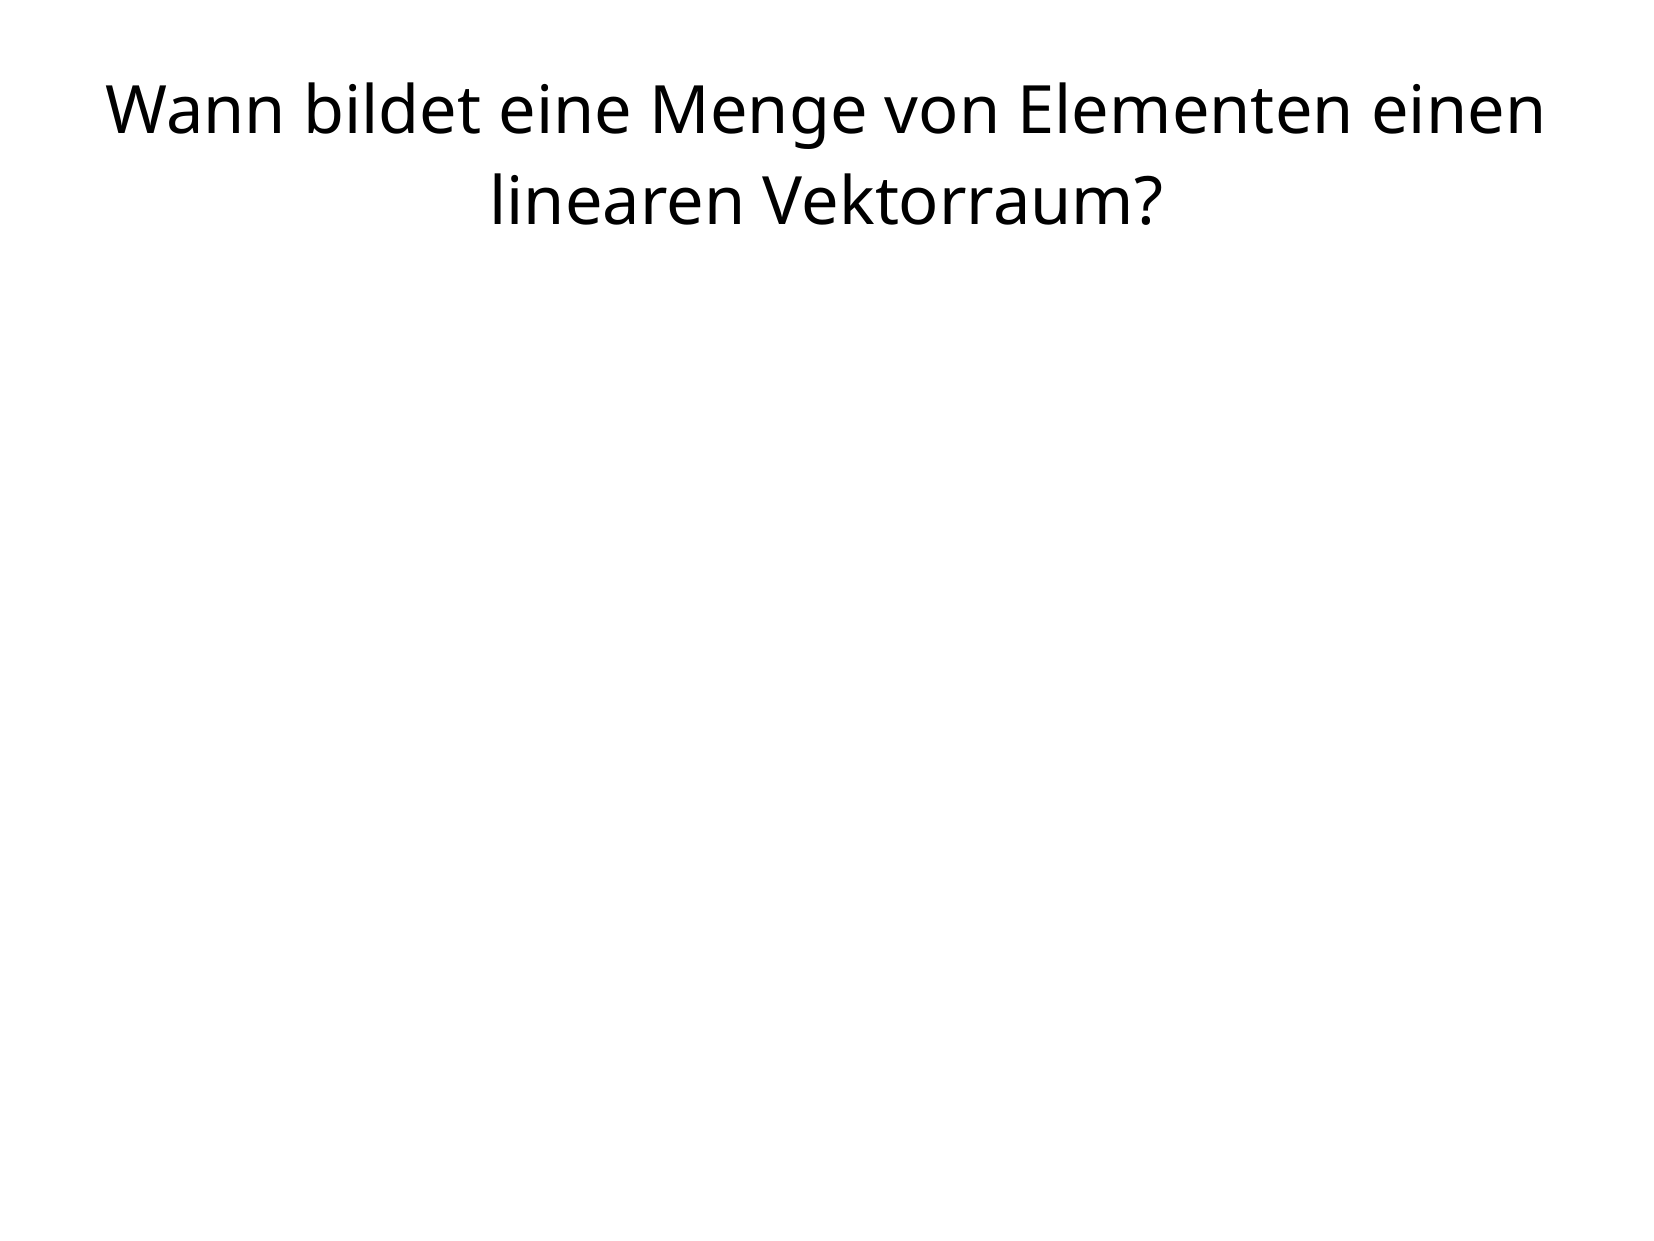

# Wann bildet eine Menge von Elementen einen linearen Vektorraum?